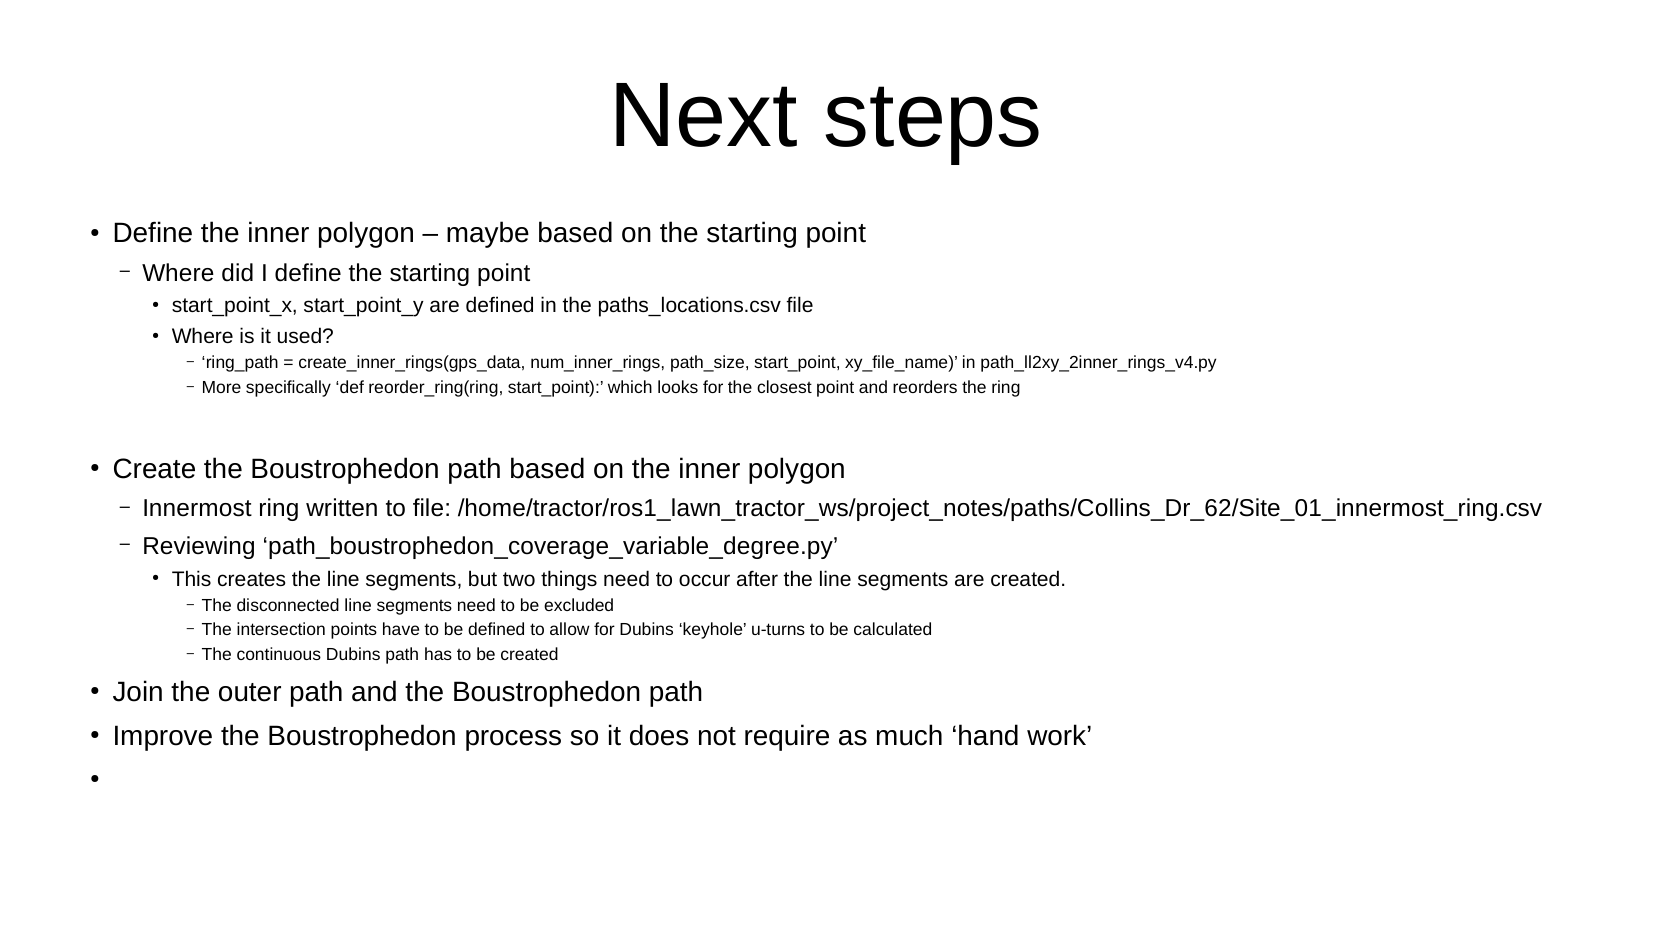

# Next steps
Define the inner polygon – maybe based on the starting point
Where did I define the starting point
start_point_x, start_point_y are defined in the paths_locations.csv file
Where is it used?
‘ring_path = create_inner_rings(gps_data, num_inner_rings, path_size, start_point, xy_file_name)’ in path_ll2xy_2inner_rings_v4.py
More specifically ‘def reorder_ring(ring, start_point):’ which looks for the closest point and reorders the ring
Create the Boustrophedon path based on the inner polygon
Innermost ring written to file: /home/tractor/ros1_lawn_tractor_ws/project_notes/paths/Collins_Dr_62/Site_01_innermost_ring.csv
Reviewing ‘path_boustrophedon_coverage_variable_degree.py’
This creates the line segments, but two things need to occur after the line segments are created.
The disconnected line segments need to be excluded
The intersection points have to be defined to allow for Dubins ‘keyhole’ u-turns to be calculated
The continuous Dubins path has to be created
Join the outer path and the Boustrophedon path
Improve the Boustrophedon process so it does not require as much ‘hand work’